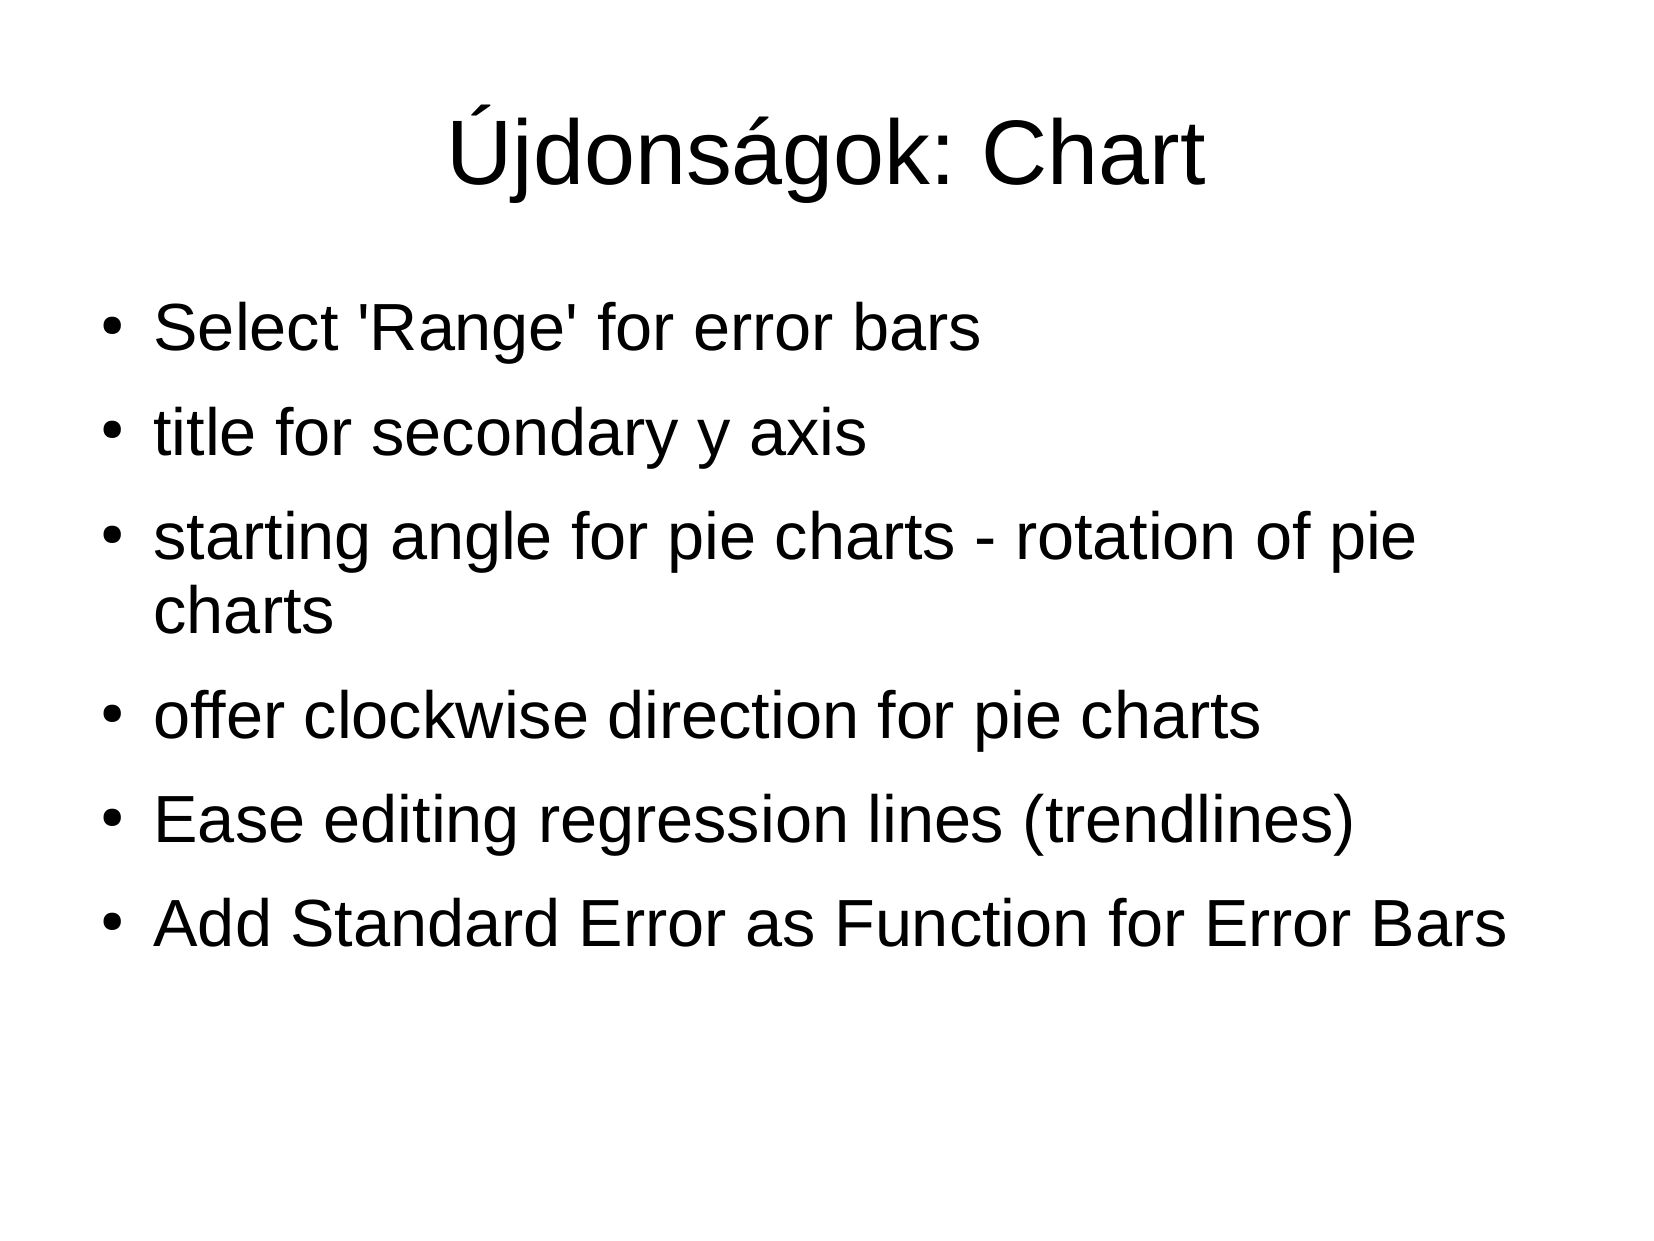

# Újdonságok: Chart
Select 'Range' for error bars
title for secondary y axis
starting angle for pie charts - rotation of pie charts
offer clockwise direction for pie charts
Ease editing regression lines (trendlines)
Add Standard Error as Function for Error Bars